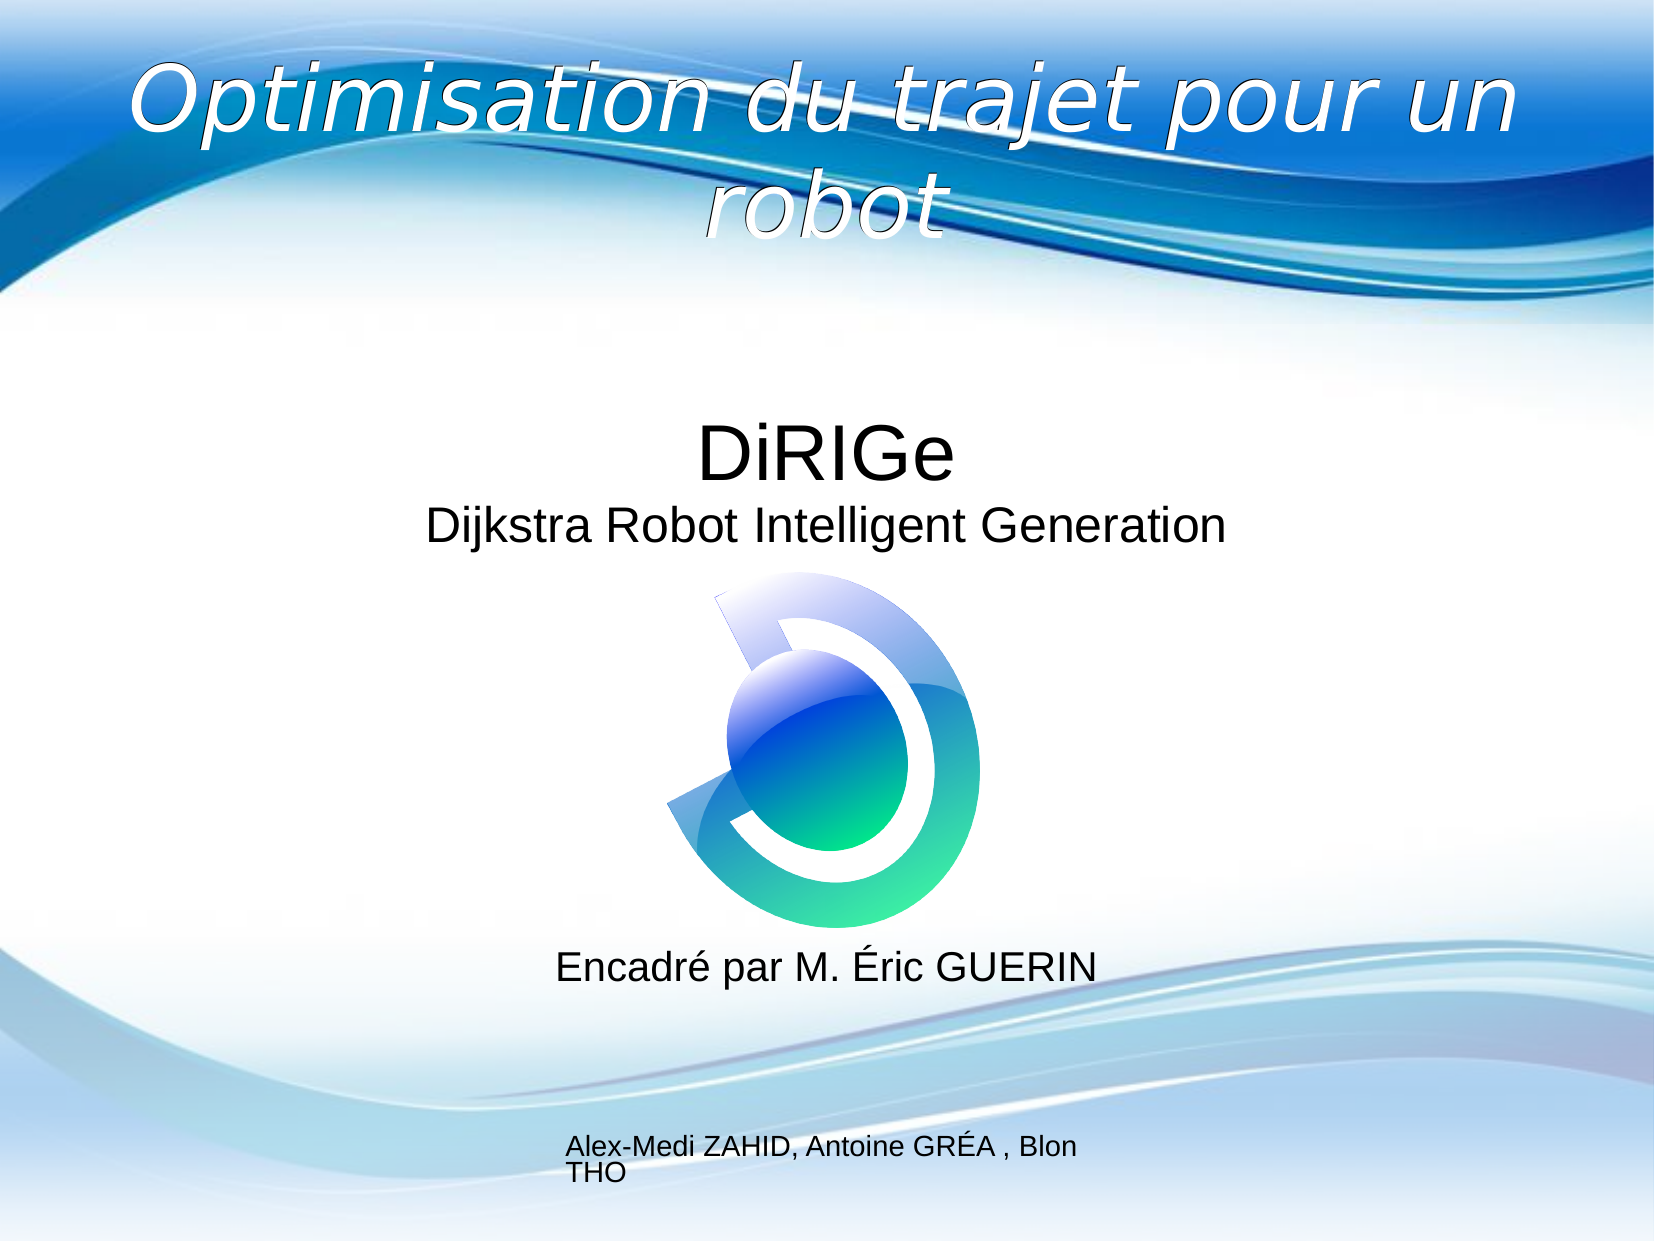

# Optimisation du trajet pour un robot
DiRIGe
Dijkstra Robot Intelligent Generation
Encadré par M. Éric GUERIN
Alex-Medi ZAHID, Antoine GRÉA , Blon THO